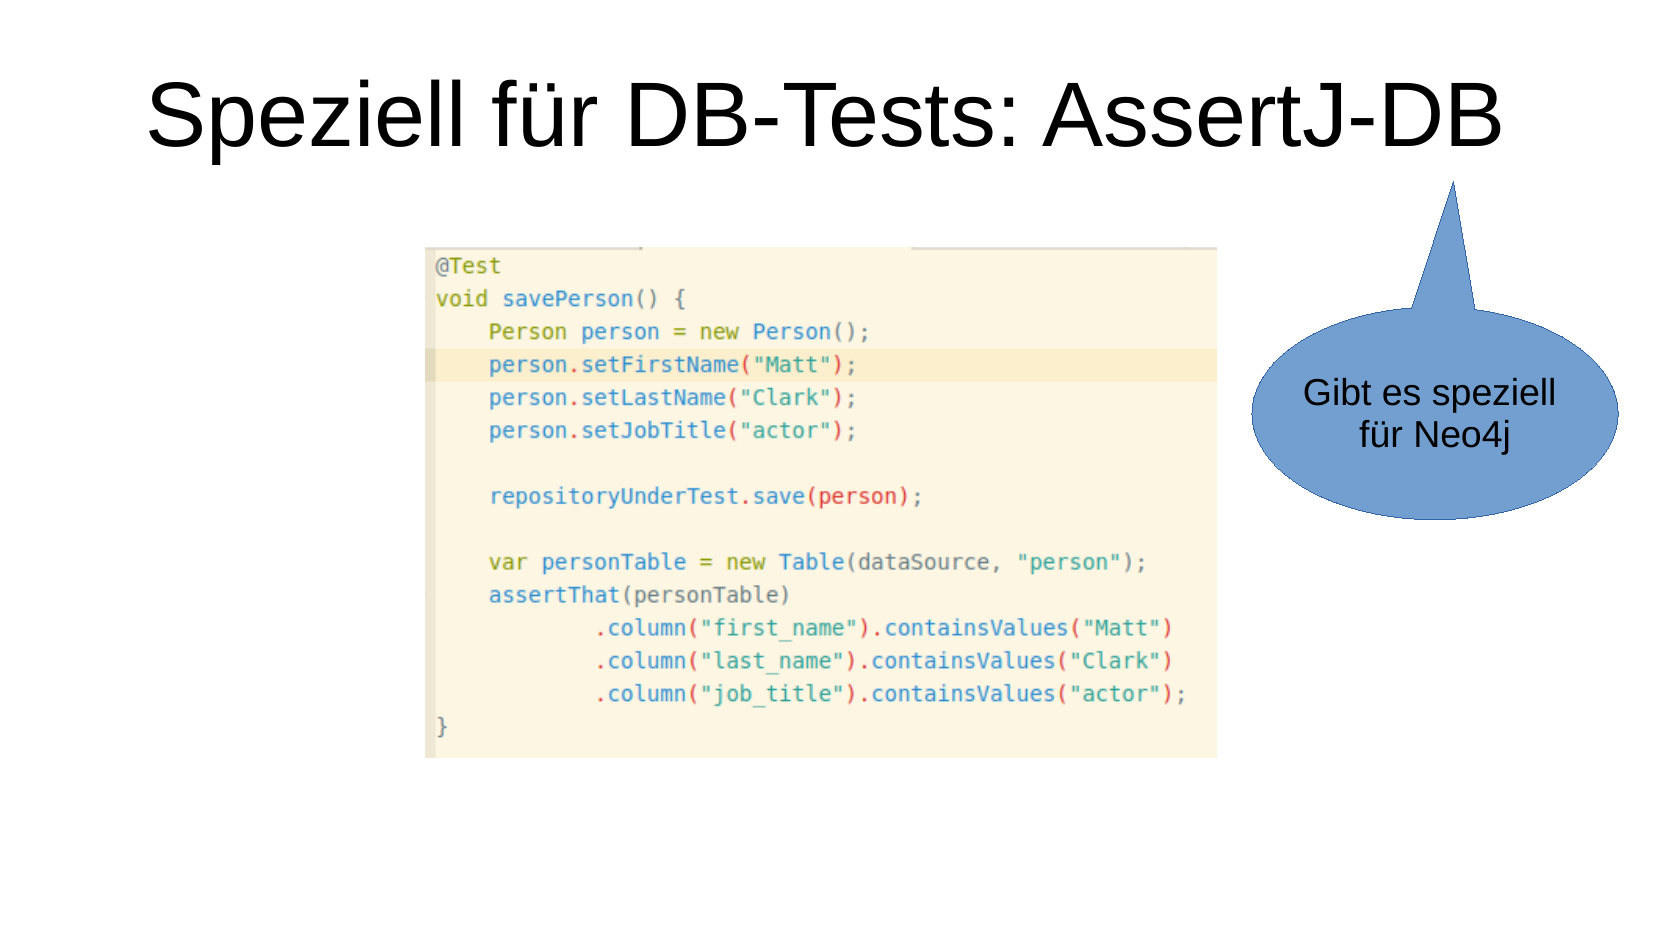

# Speziell für DB-Tests: AssertJ-DB
Gibt es speziell
für Neo4j